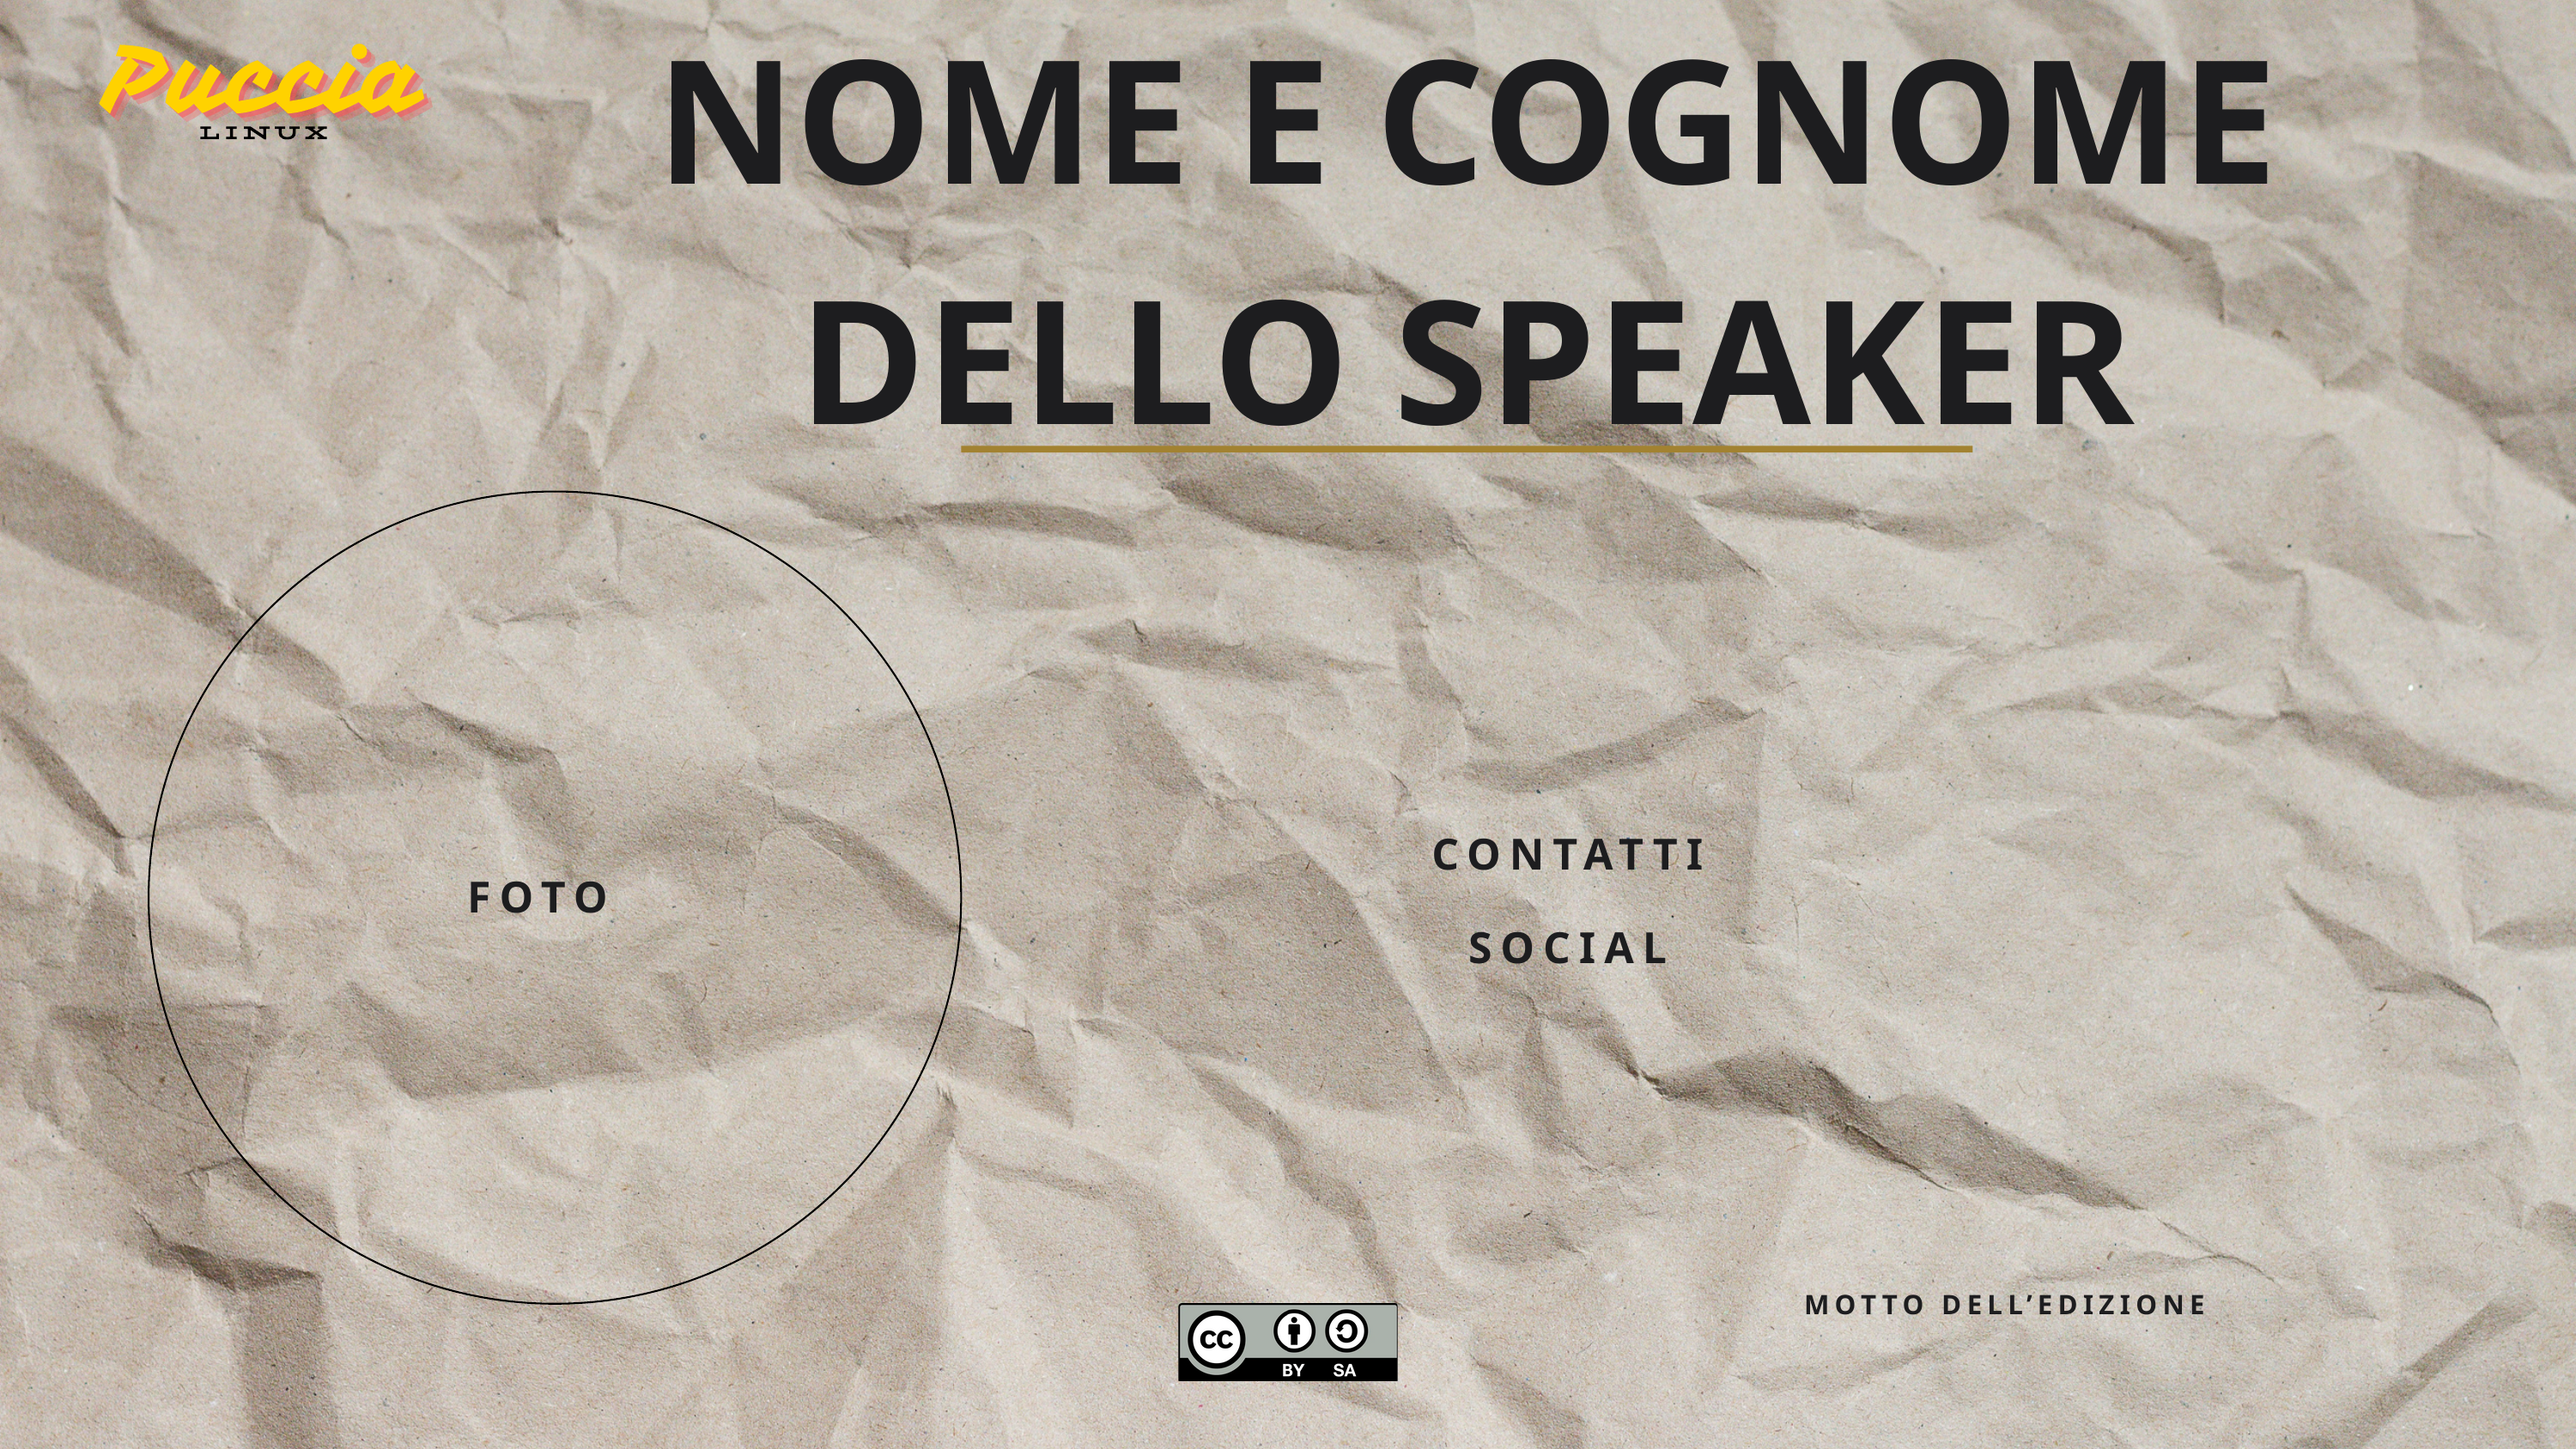

NOME E COGNOME DELLO SPEAKER
CONTATTI
FOTO
SOCIAL
MOTTO DELL’EDIZIONE